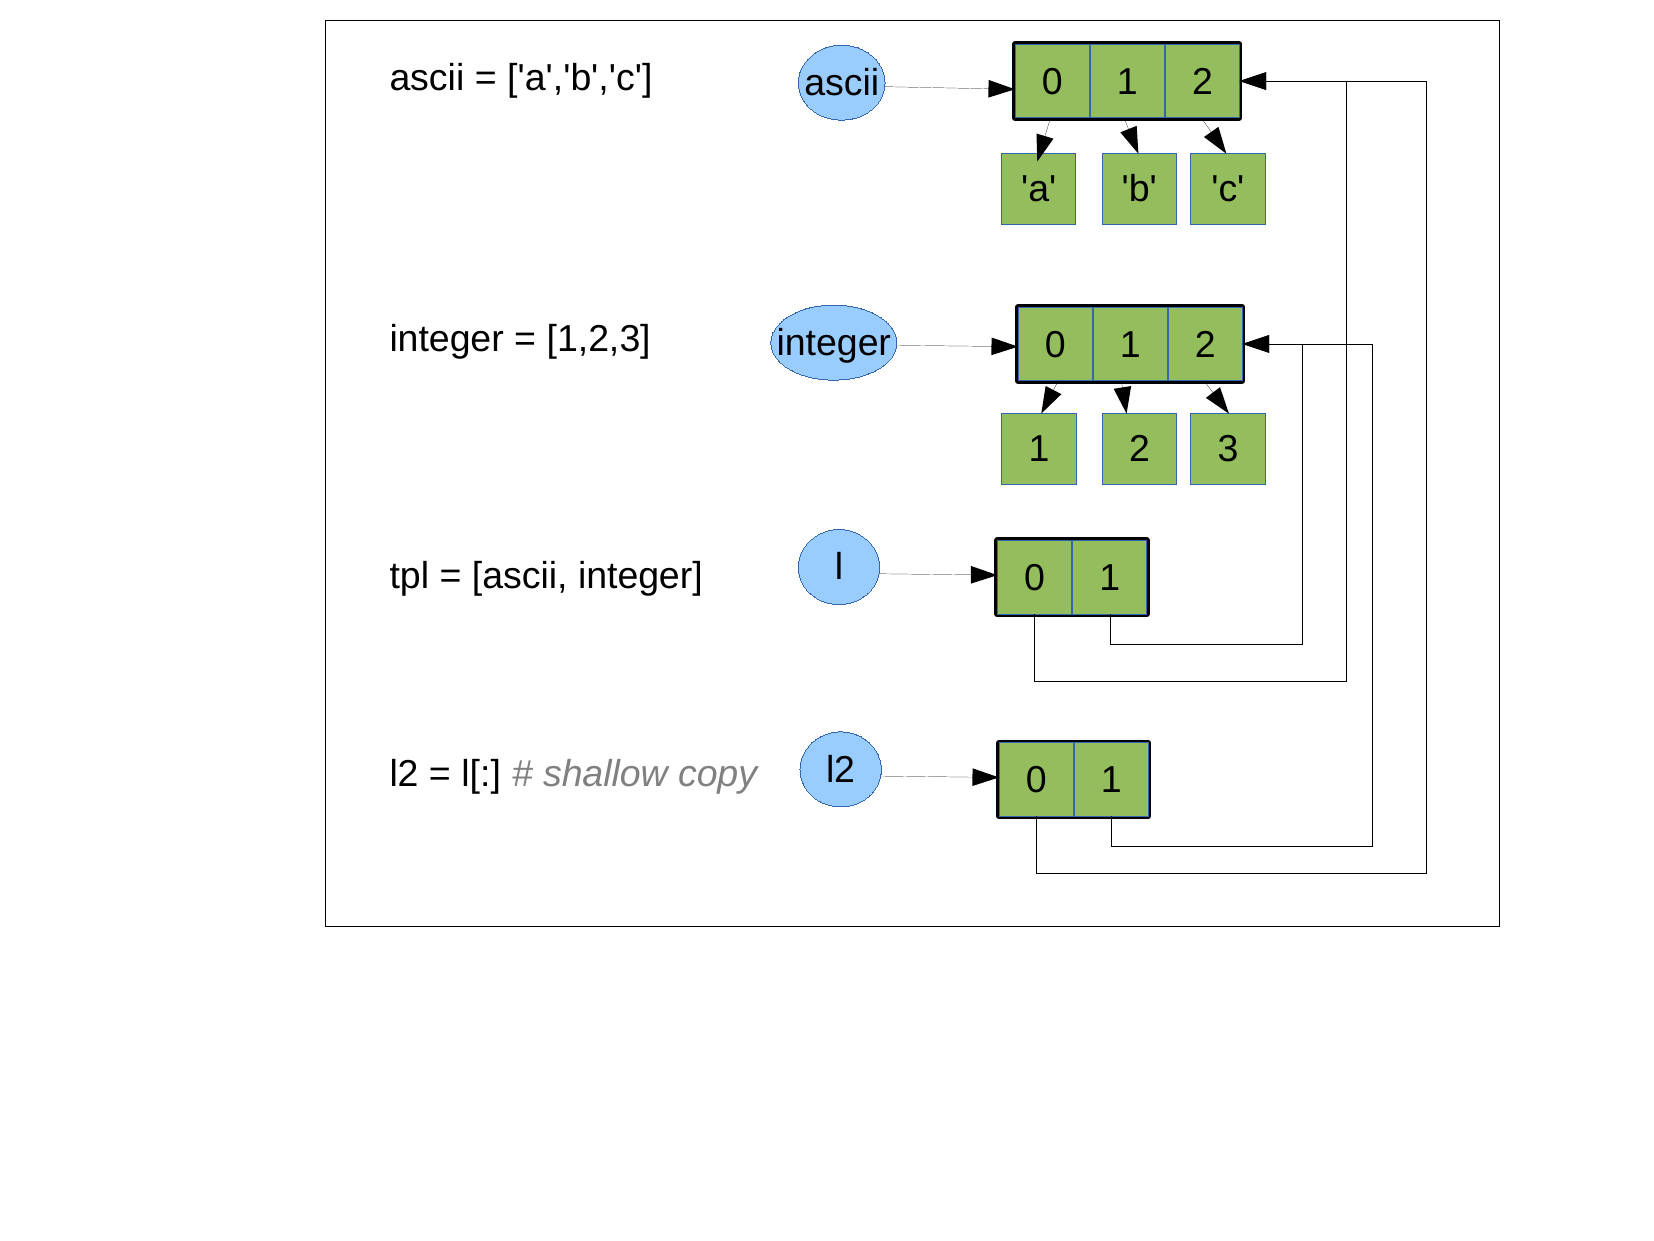

0
1
2
ascii
 ascii = ['a','b','c']
'a'
'b'
'c'
integer
0
1
2
 integer = [1,2,3]
1
2
3
l
0
1
 tpl = [ascii, integer]
l2
0
1
 l2 = l[:] # shallow copy